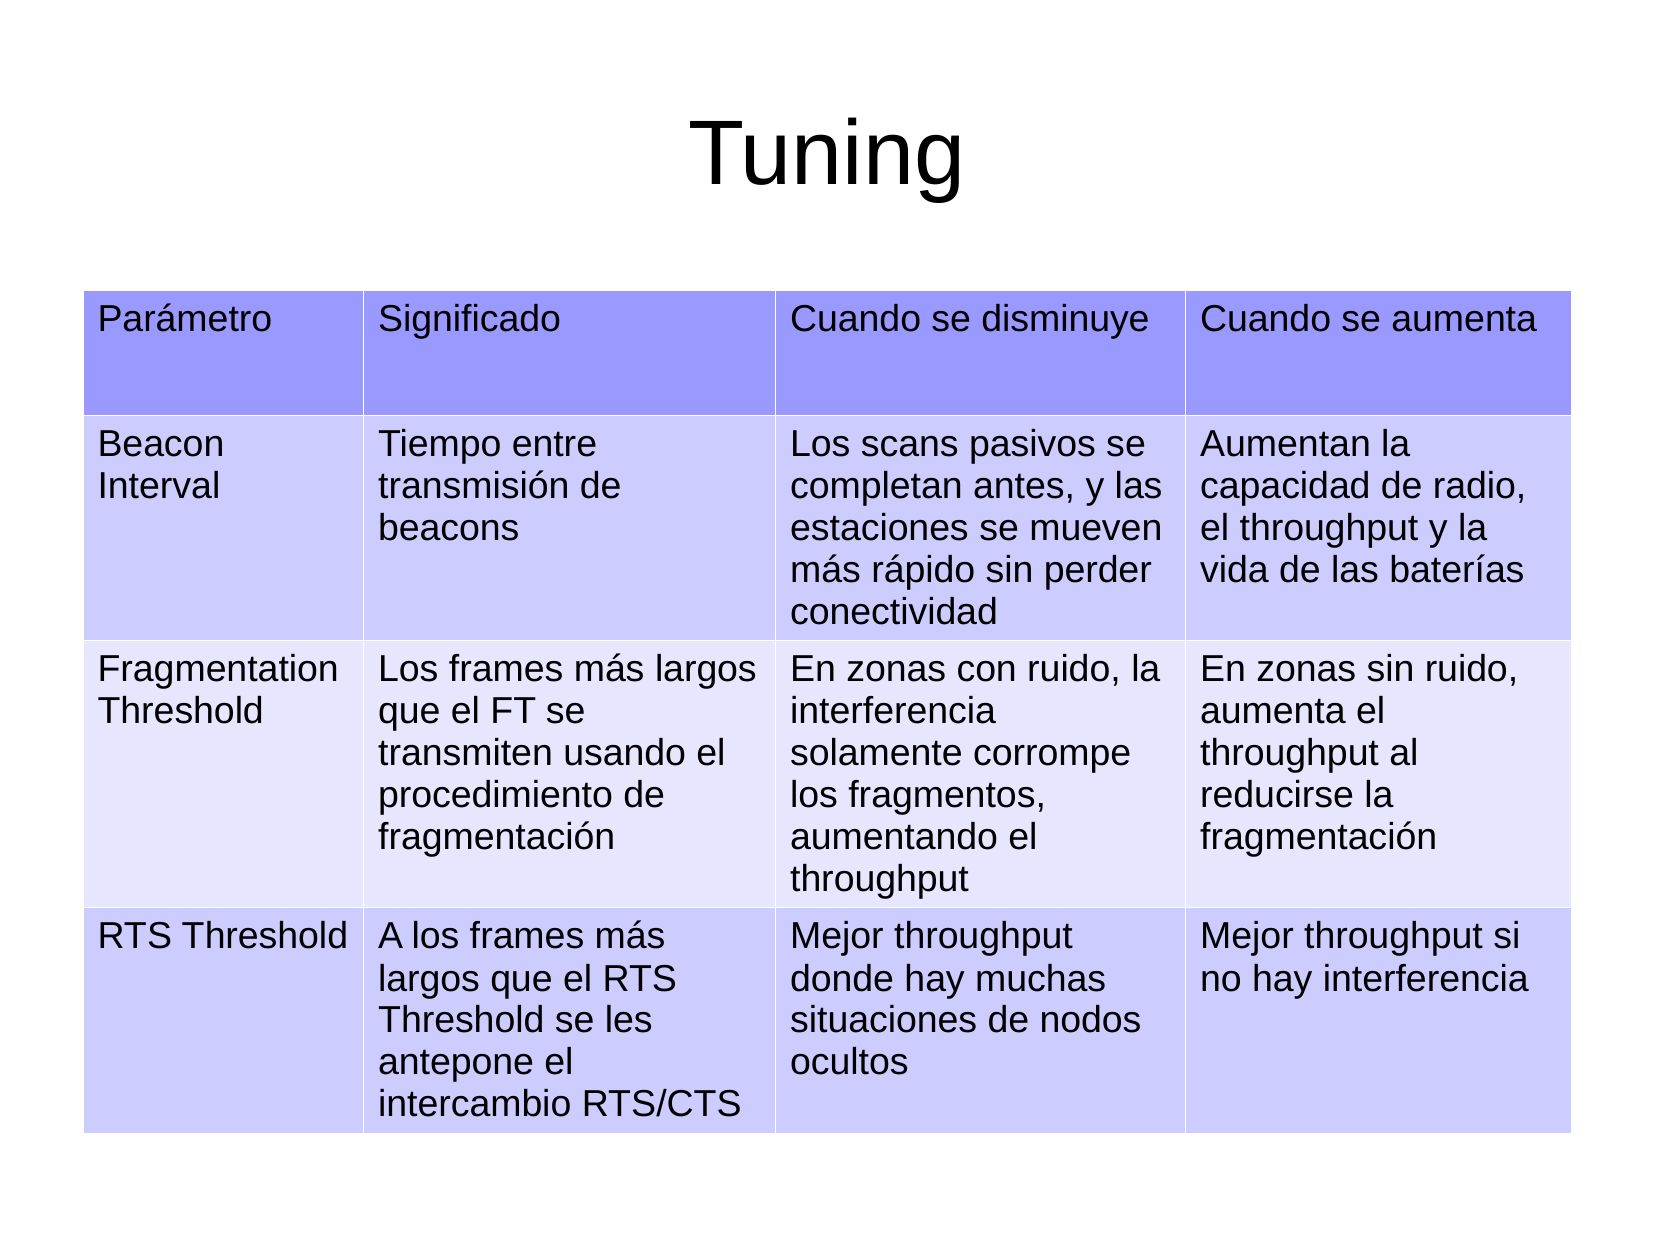

# Tuning
| Parámetro | Significado | Cuando se disminuye | Cuando se aumenta |
| --- | --- | --- | --- |
| Beacon Interval | Tiempo entre transmisión de beacons | Los scans pasivos se completan antes, y las estaciones se mueven más rápido sin perder conectividad | Aumentan la capacidad de radio, el throughput y la vida de las baterías |
| Fragmentation Threshold | Los frames más largos que el FT se transmiten usando el procedimiento de fragmentación | En zonas con ruido, la interferencia solamente corrompe los fragmentos, aumentando el throughput | En zonas sin ruido, aumenta el throughput al reducirse la fragmentación |
| RTS Threshold | A los frames más largos que el RTS Threshold se les antepone el intercambio RTS/CTS | Mejor throughput donde hay muchas situaciones de nodos ocultos | Mejor throughput si no hay interferencia |